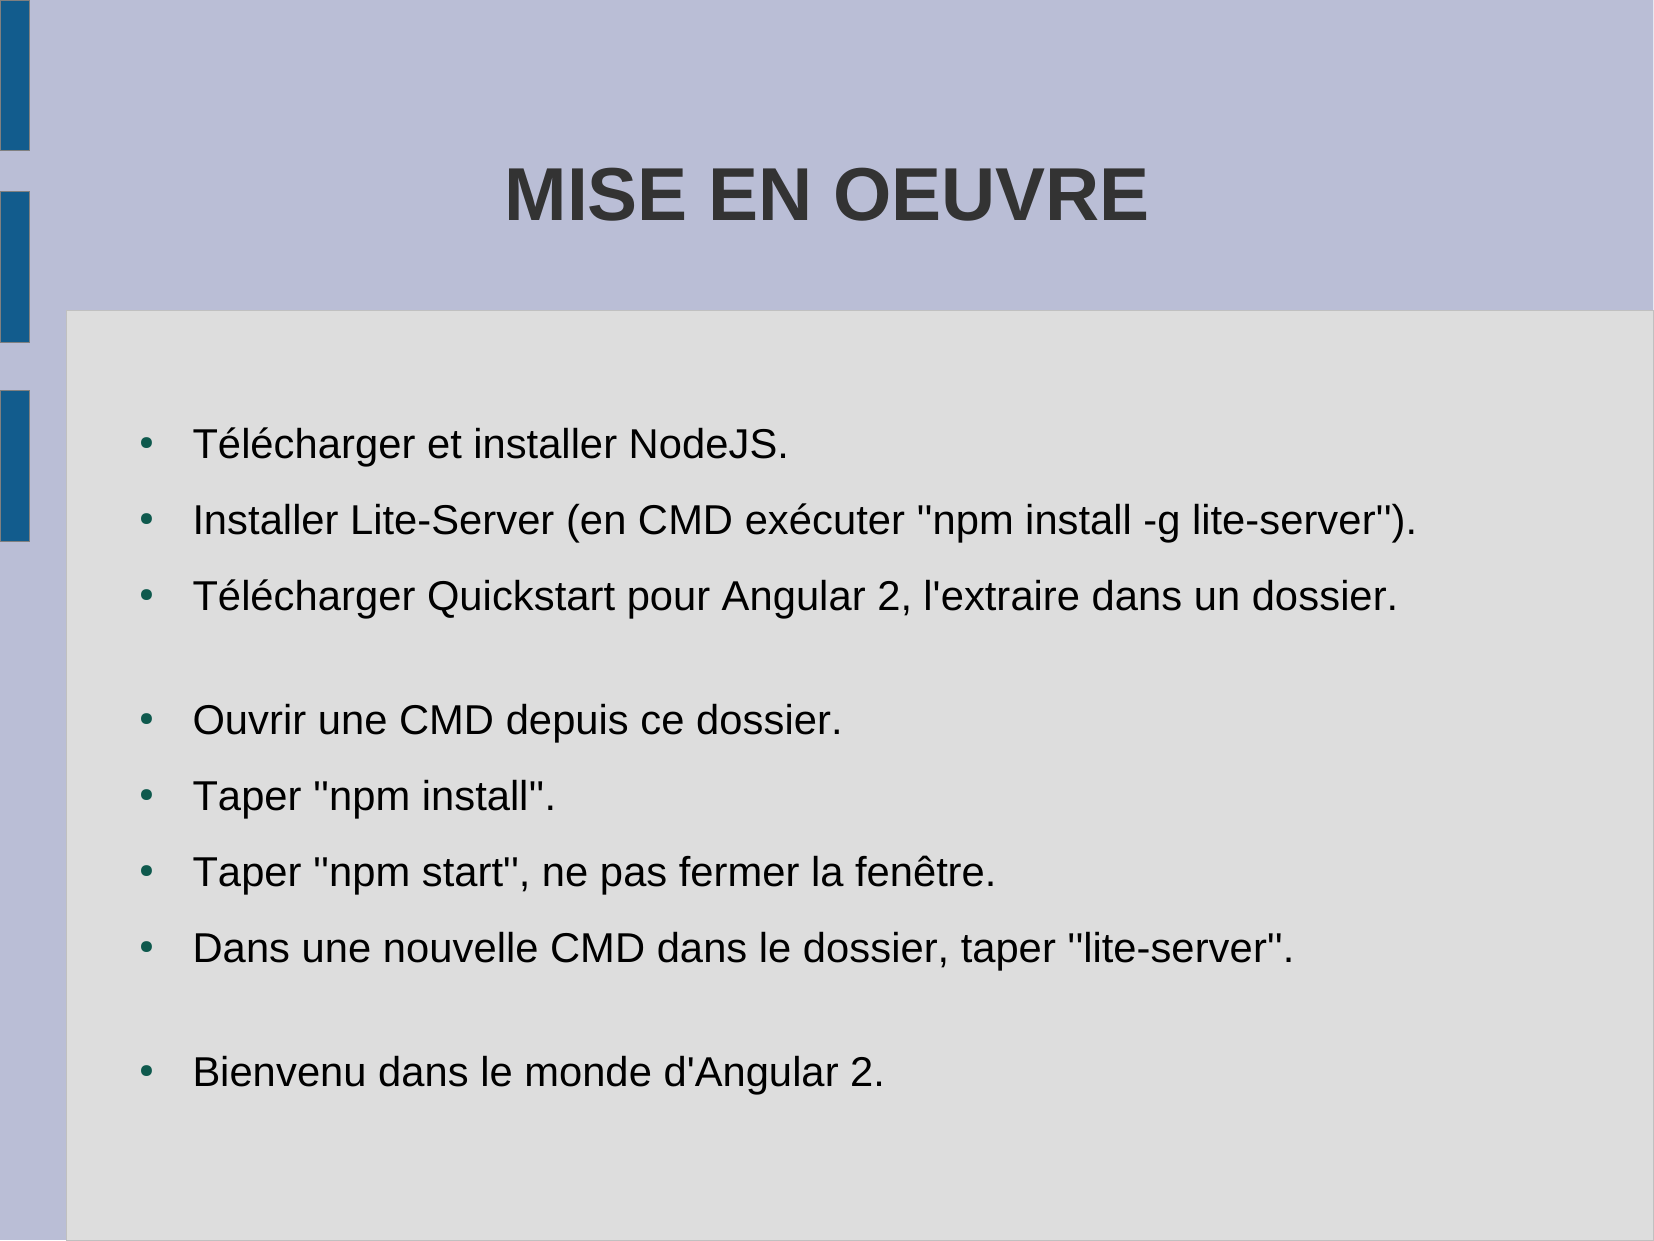

MISE EN OEUVRE
# Télécharger et installer NodeJS.
Installer Lite-Server (en CMD exécuter ''npm install -g lite-server'').
Télécharger Quickstart pour Angular 2, l'extraire dans un dossier.
Ouvrir une CMD depuis ce dossier.
Taper ''npm install''.
Taper ''npm start'', ne pas fermer la fenêtre.
Dans une nouvelle CMD dans le dossier, taper ''lite-server''.
Bienvenu dans le monde d'Angular 2.